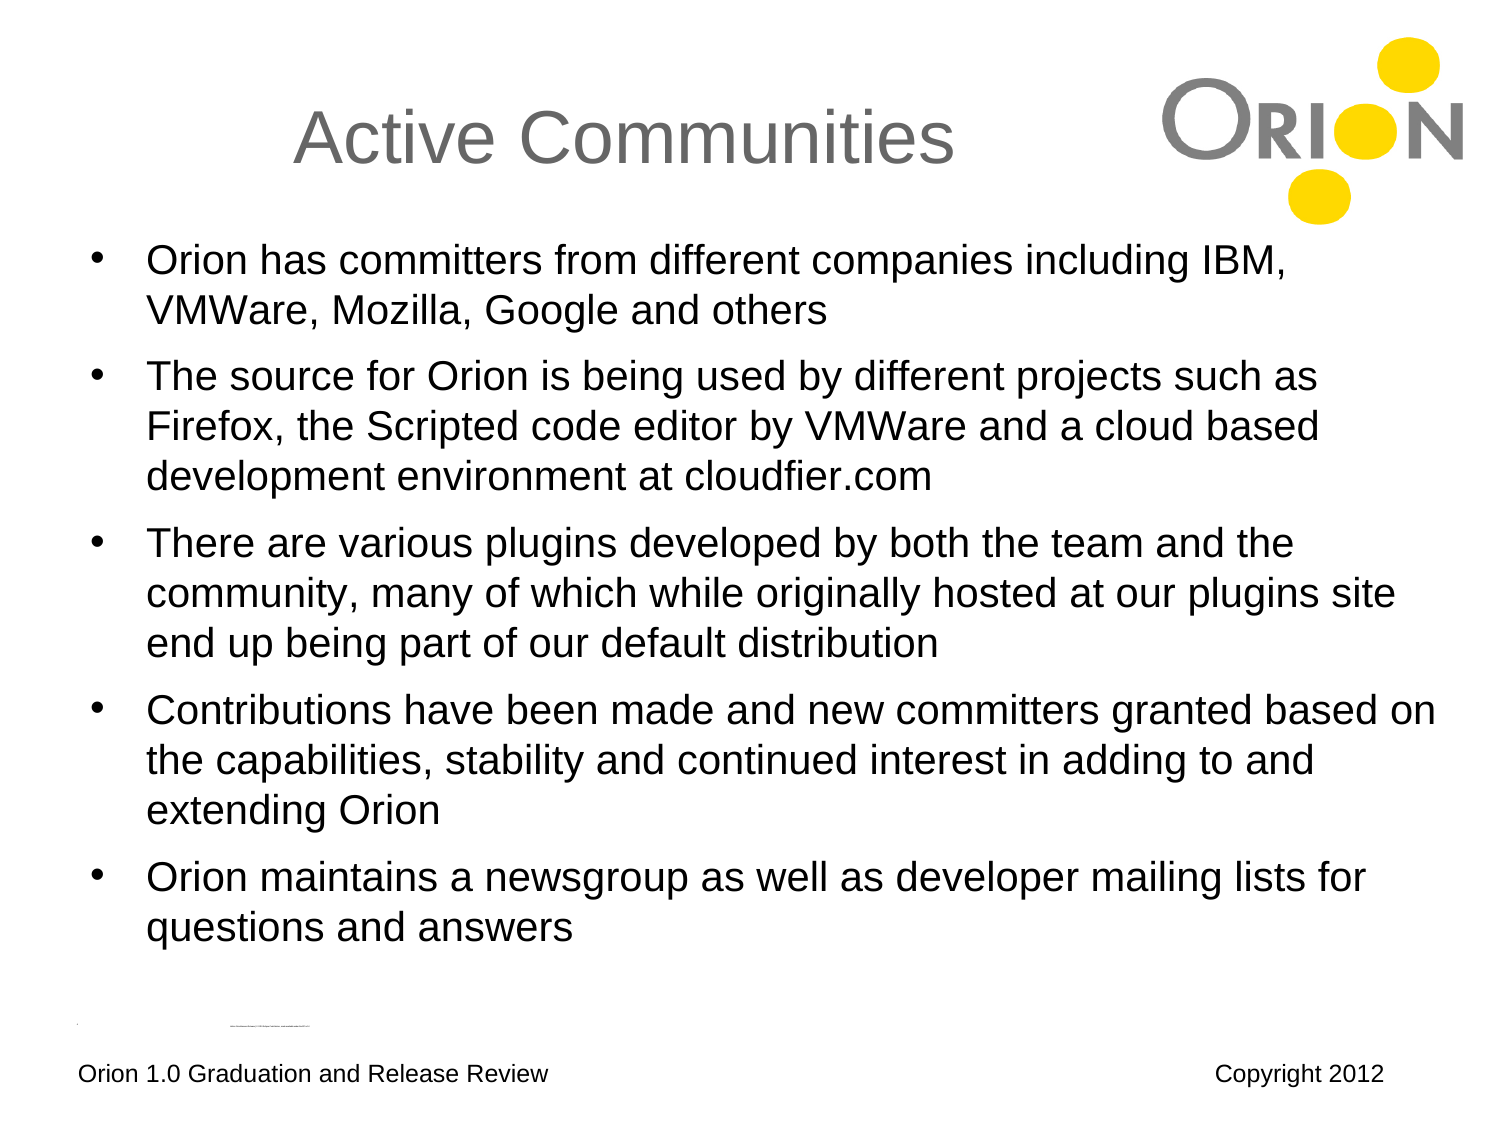

# Active Communities
Orion has committers from different companies including IBM, VMWare, Mozilla, Google and others
The source for Orion is being used by different projects such as Firefox, the Scripted code editor by VMWare and a cloud based development environment at cloudfier.com
There are various plugins developed by both the team and the community, many of which while originally hosted at our plugins site end up being part of our default distribution
Contributions have been made and new committers granted based on the capabilities, stability and continued interest in adding to and extending Orion
Orion maintains a newsgroup as well as developer mailing lists for questions and answers
4
Copyright 2011